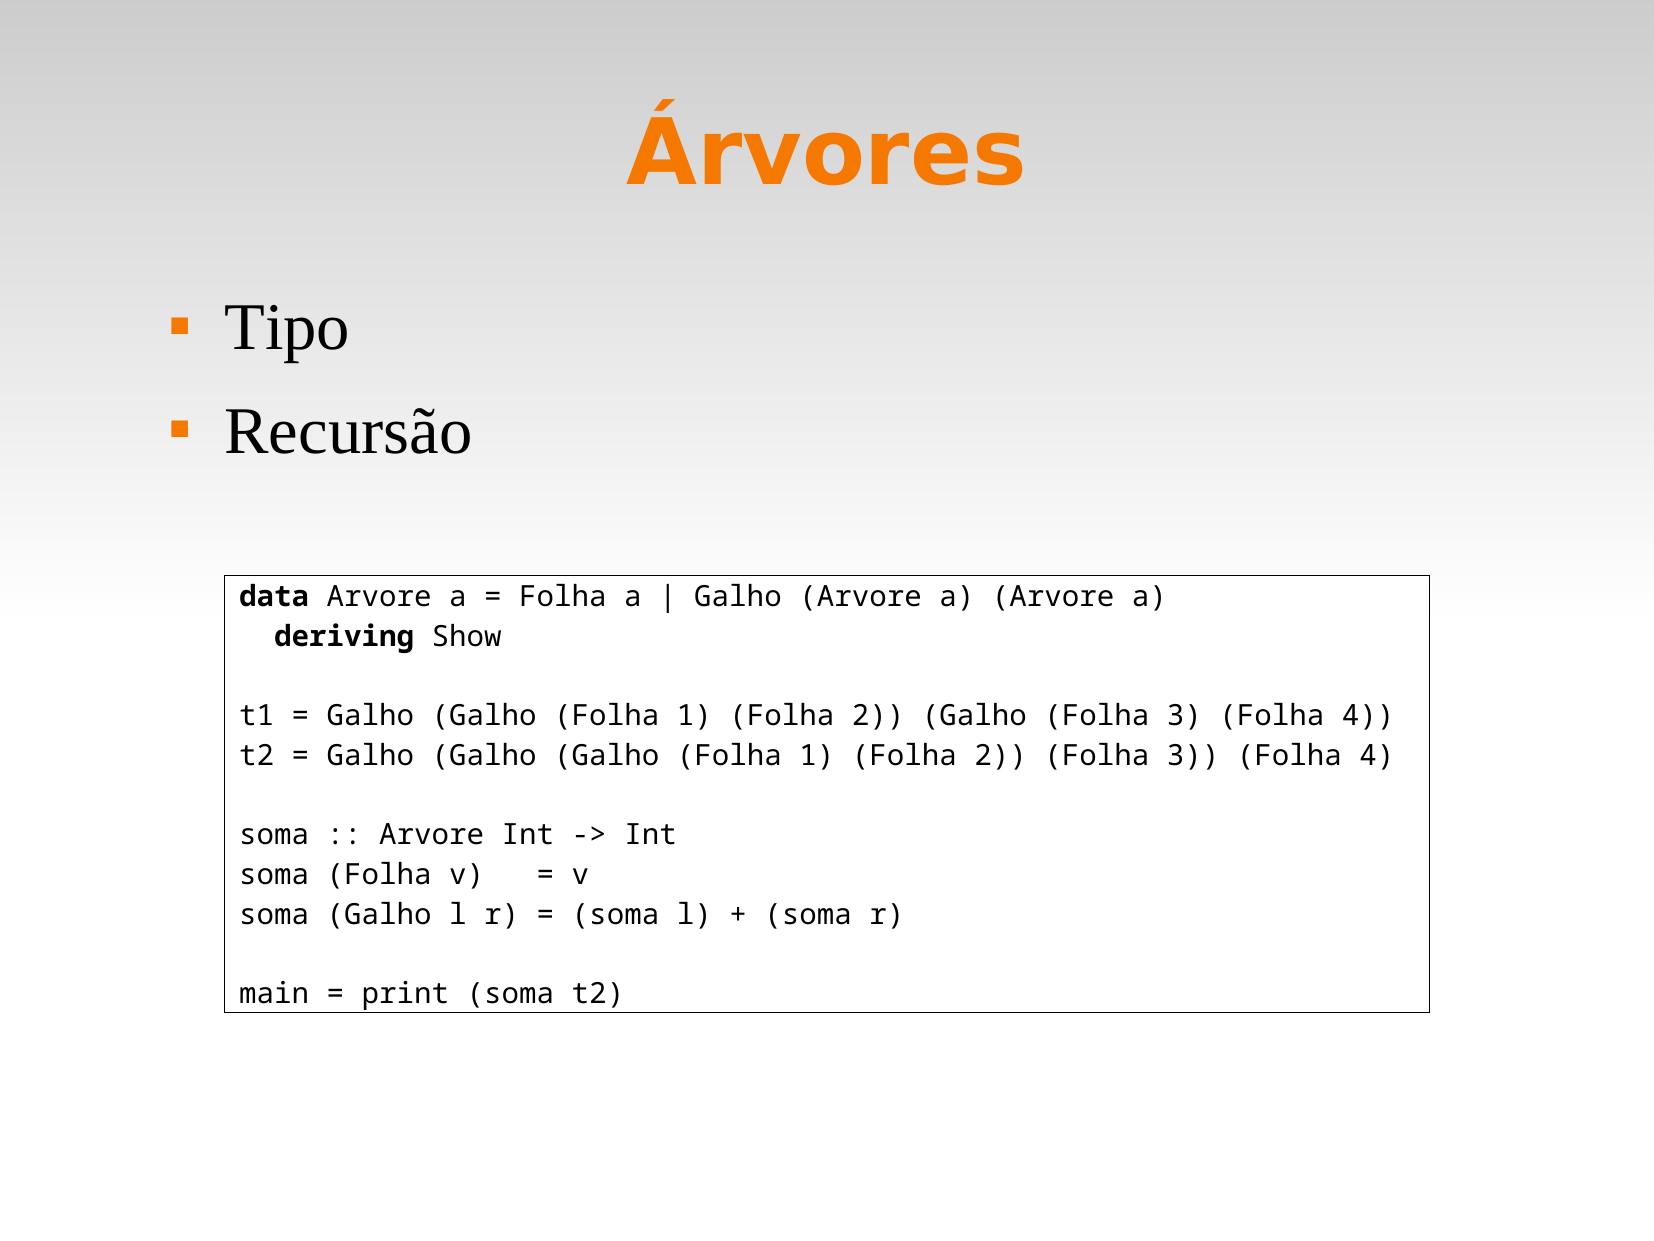

# Árvores
Tipo
Recursão
data Arvore a = Folha a | Galho (Arvore a) (Arvore a)
 deriving Show
t1 = Galho (Galho (Folha 1) (Folha 2)) (Galho (Folha 3) (Folha 4))
t2 = Galho (Galho (Galho (Folha 1) (Folha 2)) (Folha 3)) (Folha 4)
soma :: Arvore Int -> Int
soma (Folha v) = v
soma (Galho l r) = (soma l) + (soma r)
main = print (soma t2)